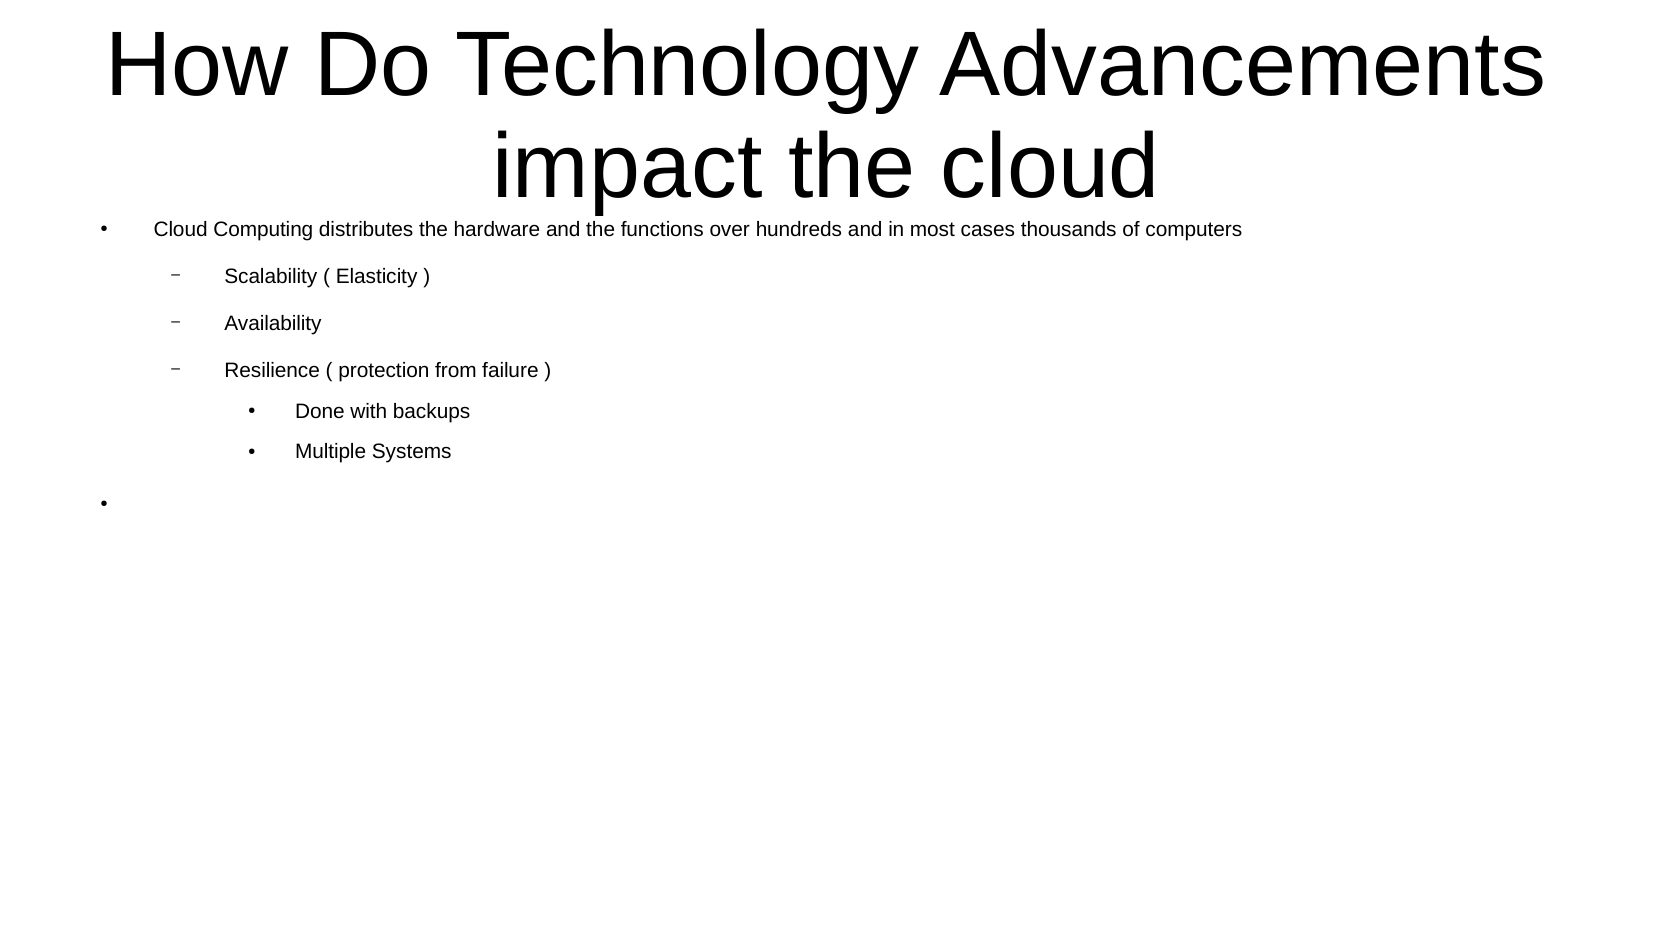

# How Do Technology Advancements impact the cloud
Cloud Computing distributes the hardware and the functions over hundreds and in most cases thousands of computers
Scalability ( Elasticity )
Availability
Resilience ( protection from failure )
Done with backups
Multiple Systems